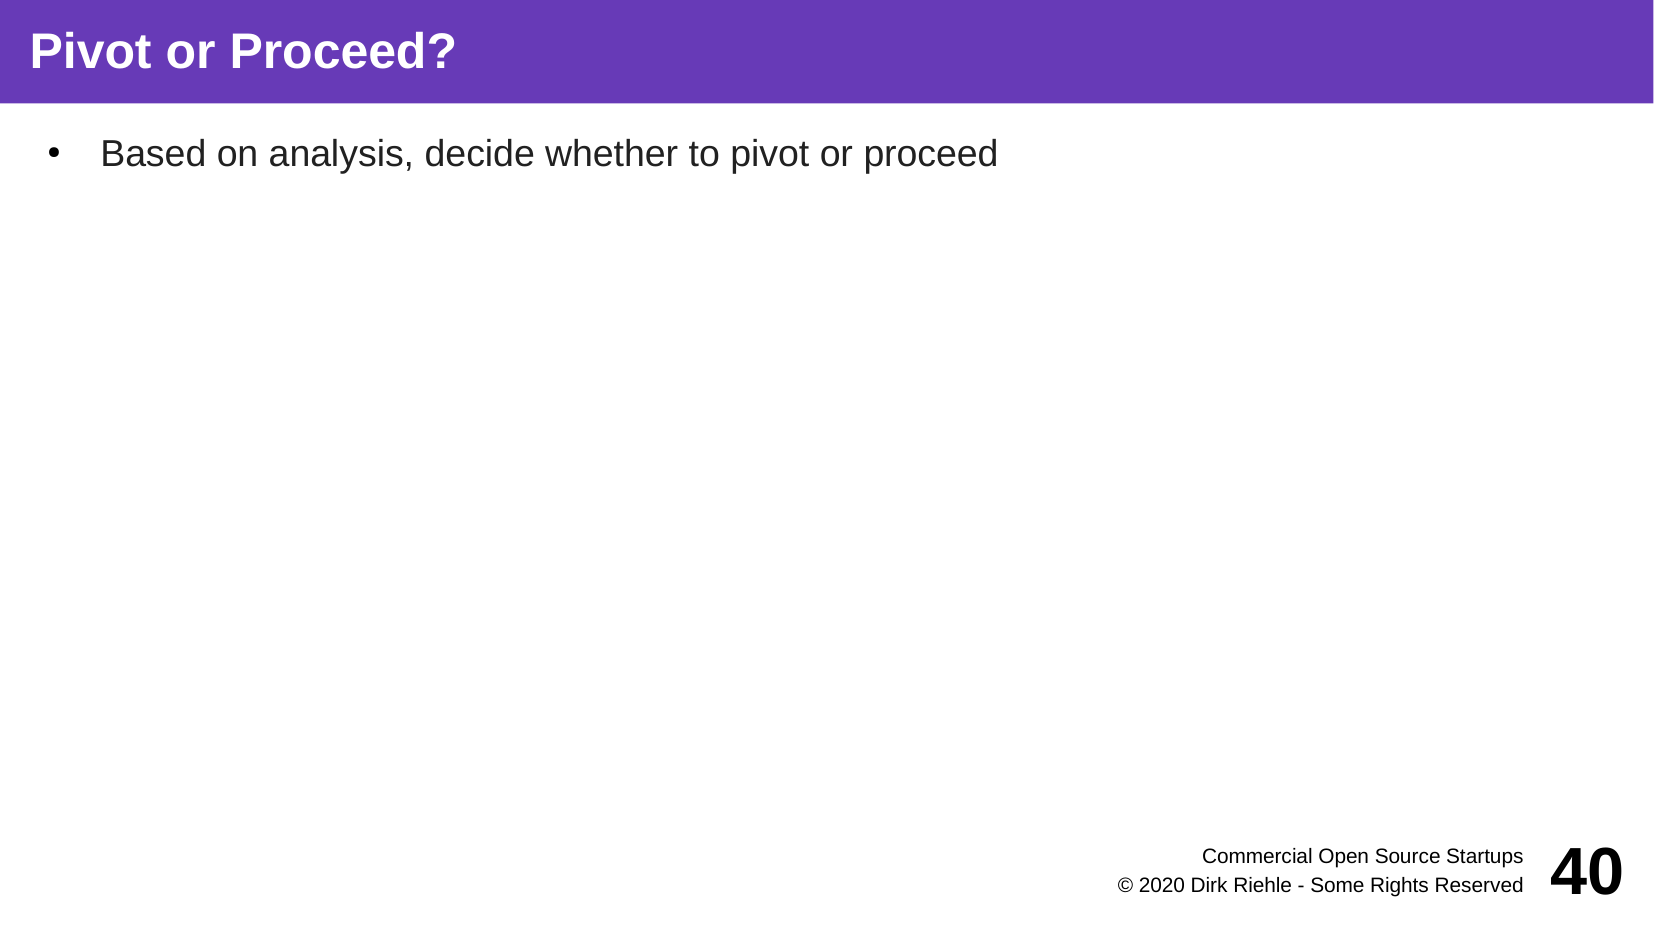

# Pivot or Proceed?
Based on analysis, decide whether to pivot or proceed
Commercial Open Source Startups
40
© 2020 Dirk Riehle - Some Rights Reserved